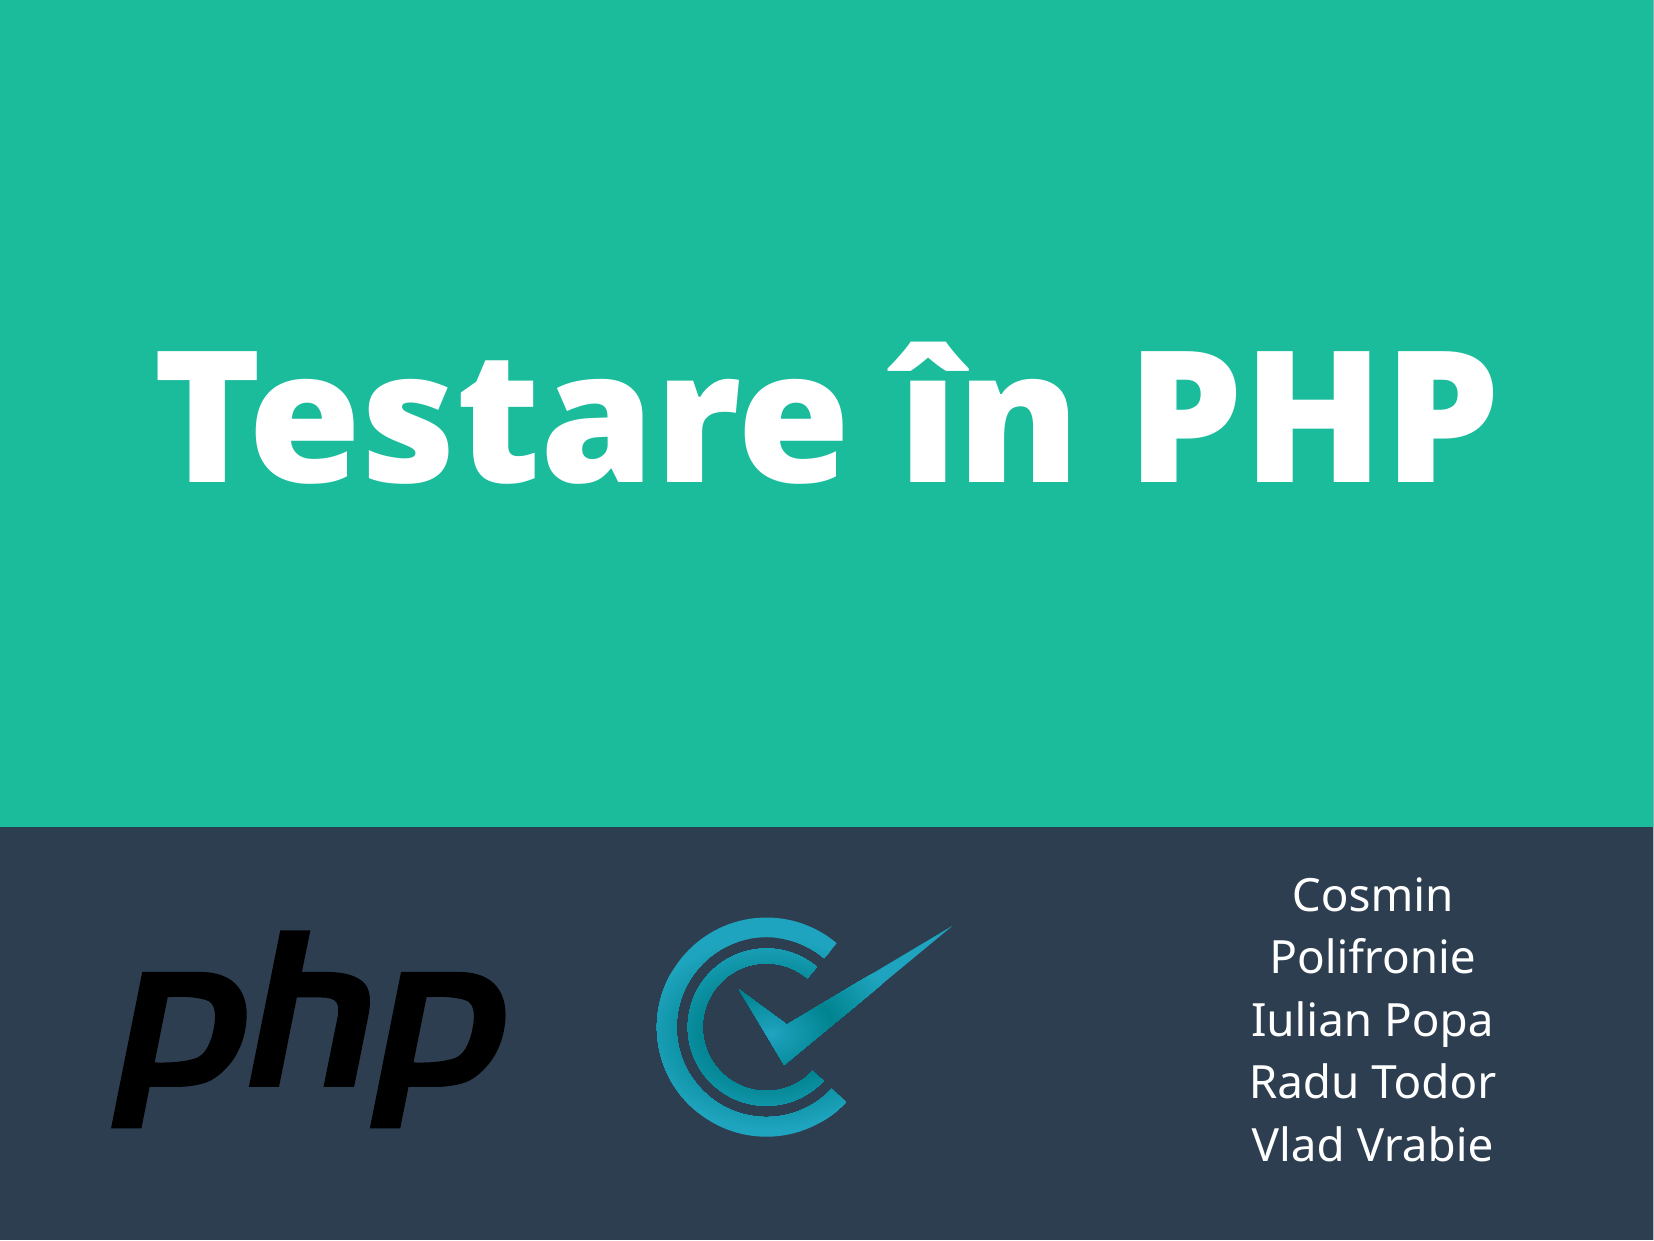

# Testare în PHP
Cosmin Polifronie
Iulian Popa
Radu Todor
Vlad Vrabie